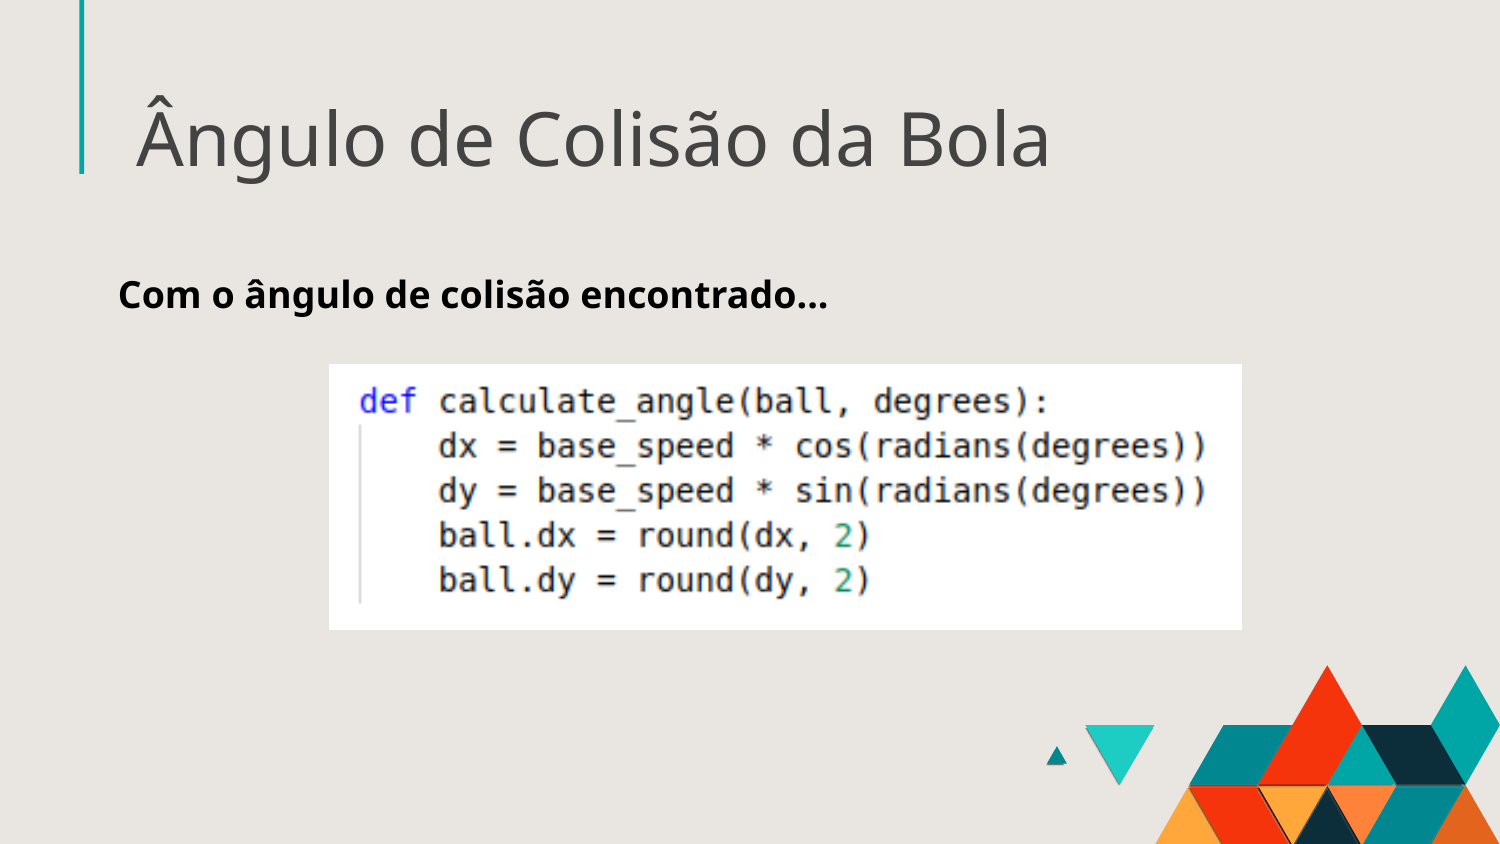

# Ângulo de Colisão da Bola
Com o ângulo de colisão encontrado...